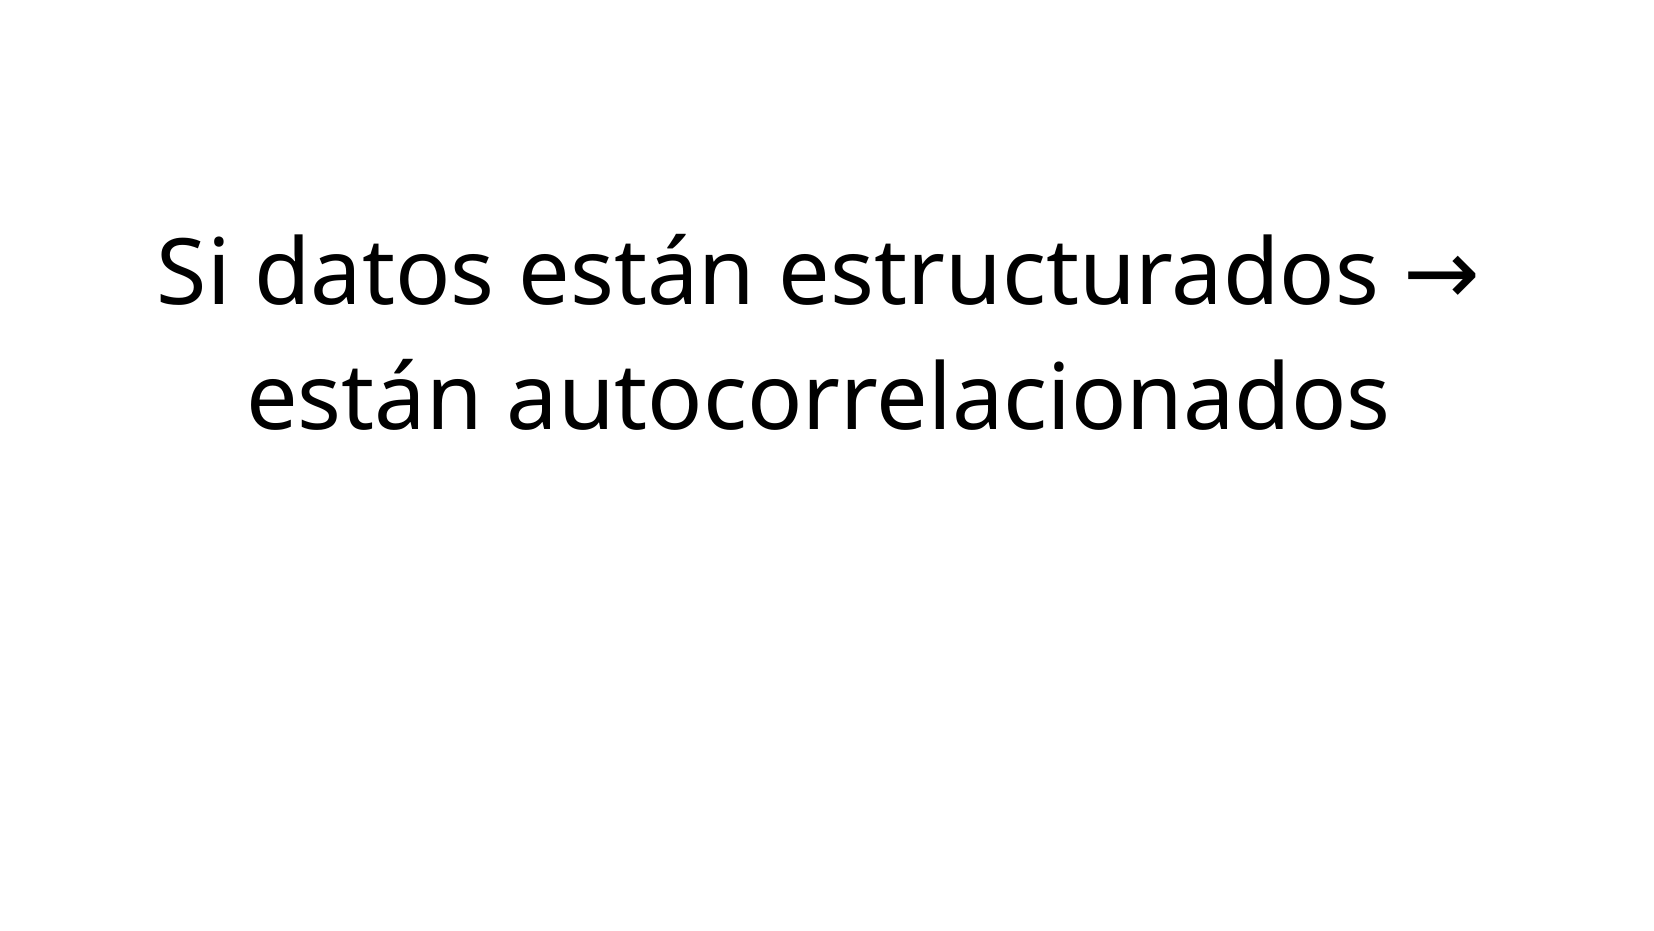

# Si datos están estructurados → están autocorrelacionados